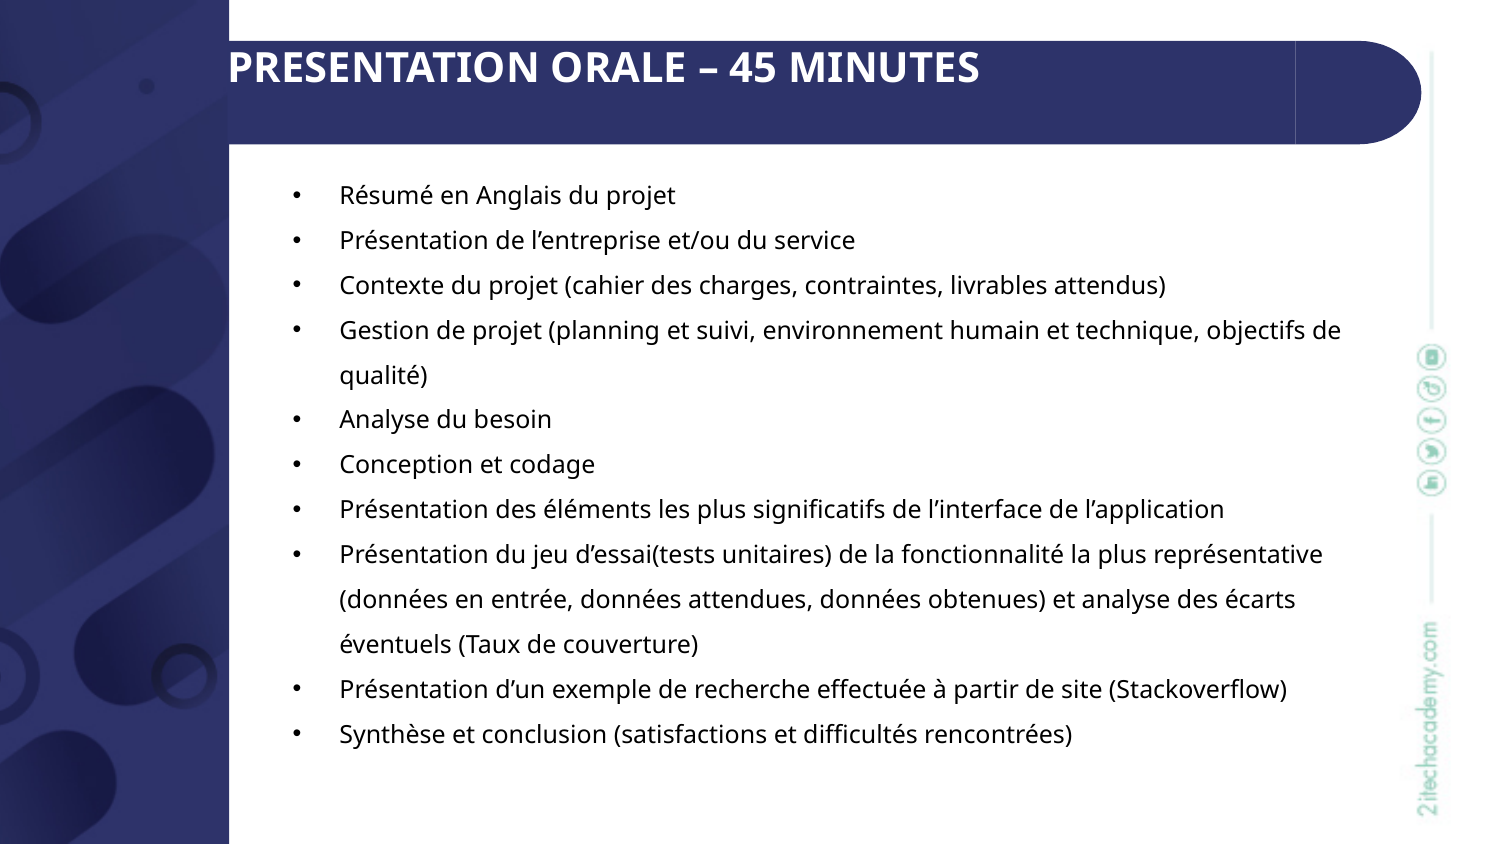

PRESENTATION ORALE – 45 MINUTES
Résumé en Anglais du projet
Présentation de l’entreprise et/ou du service
Contexte du projet (cahier des charges, contraintes, livrables attendus)
Gestion de projet (planning et suivi, environnement humain et technique, objectifs de qualité)
Analyse du besoin
Conception et codage
Présentation des éléments les plus significatifs de l’interface de l’application
Présentation du jeu d’essai(tests unitaires) de la fonctionnalité la plus représentative (données en entrée, données attendues, données obtenues) et analyse des écarts éventuels (Taux de couverture)
Présentation d’un exemple de recherche effectuée à partir de site (Stackoverflow)
Synthèse et conclusion (satisfactions et difficultés rencontrées)